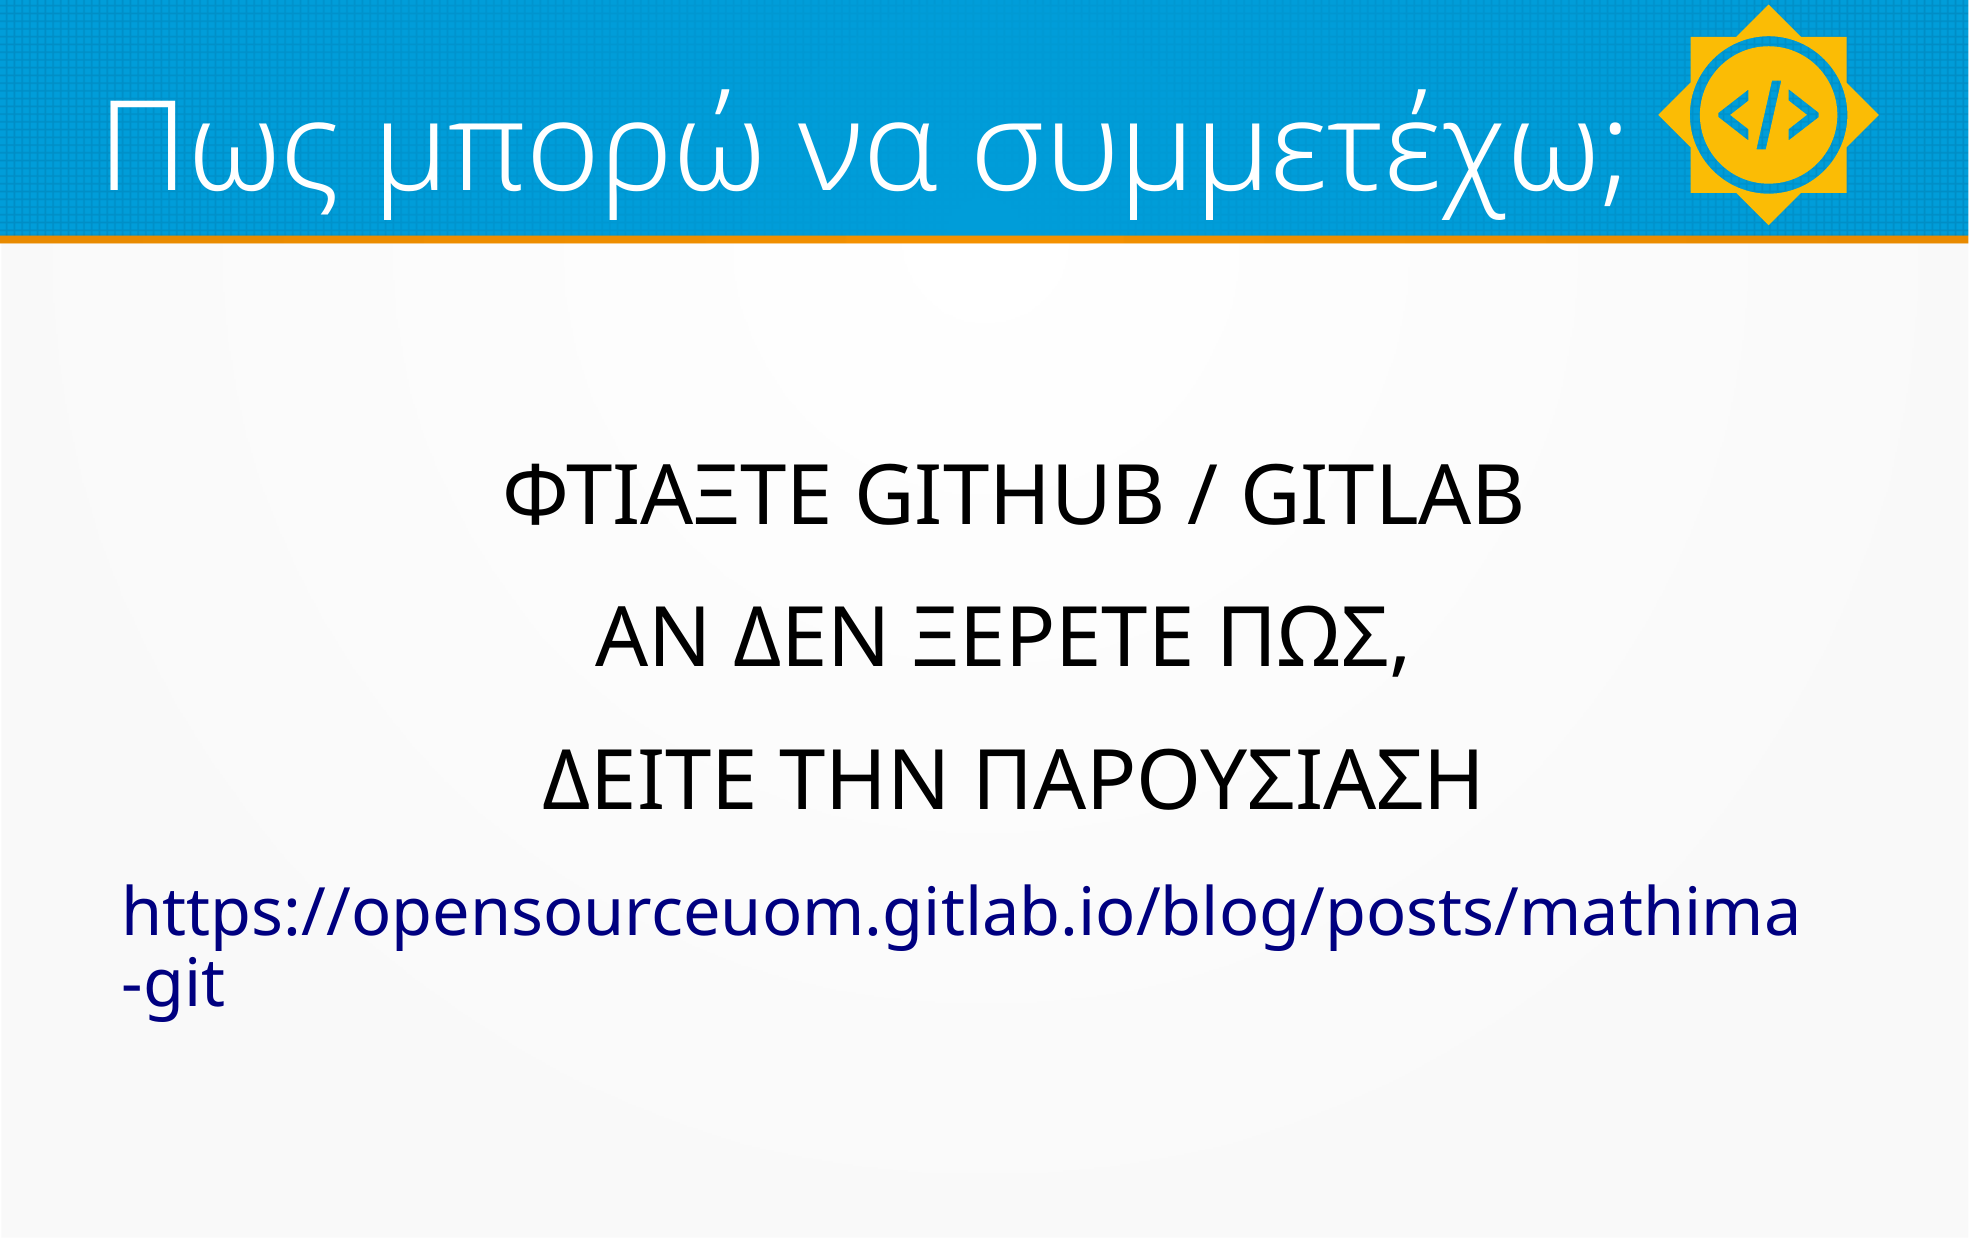

# Πως μπορώ να συμμετέχω;
ΦΤΙΑΞΤΕ GITHUB / GITLAB
ΑΝ ΔΕΝ ΞΕΡΕΤΕ ΠΩΣ,
ΔΕΙΤΕ ΤΗΝ ΠΑΡΟΥΣΙΑΣΗ
https://opensourceuom.gitlab.io/blog/posts/mathima-git